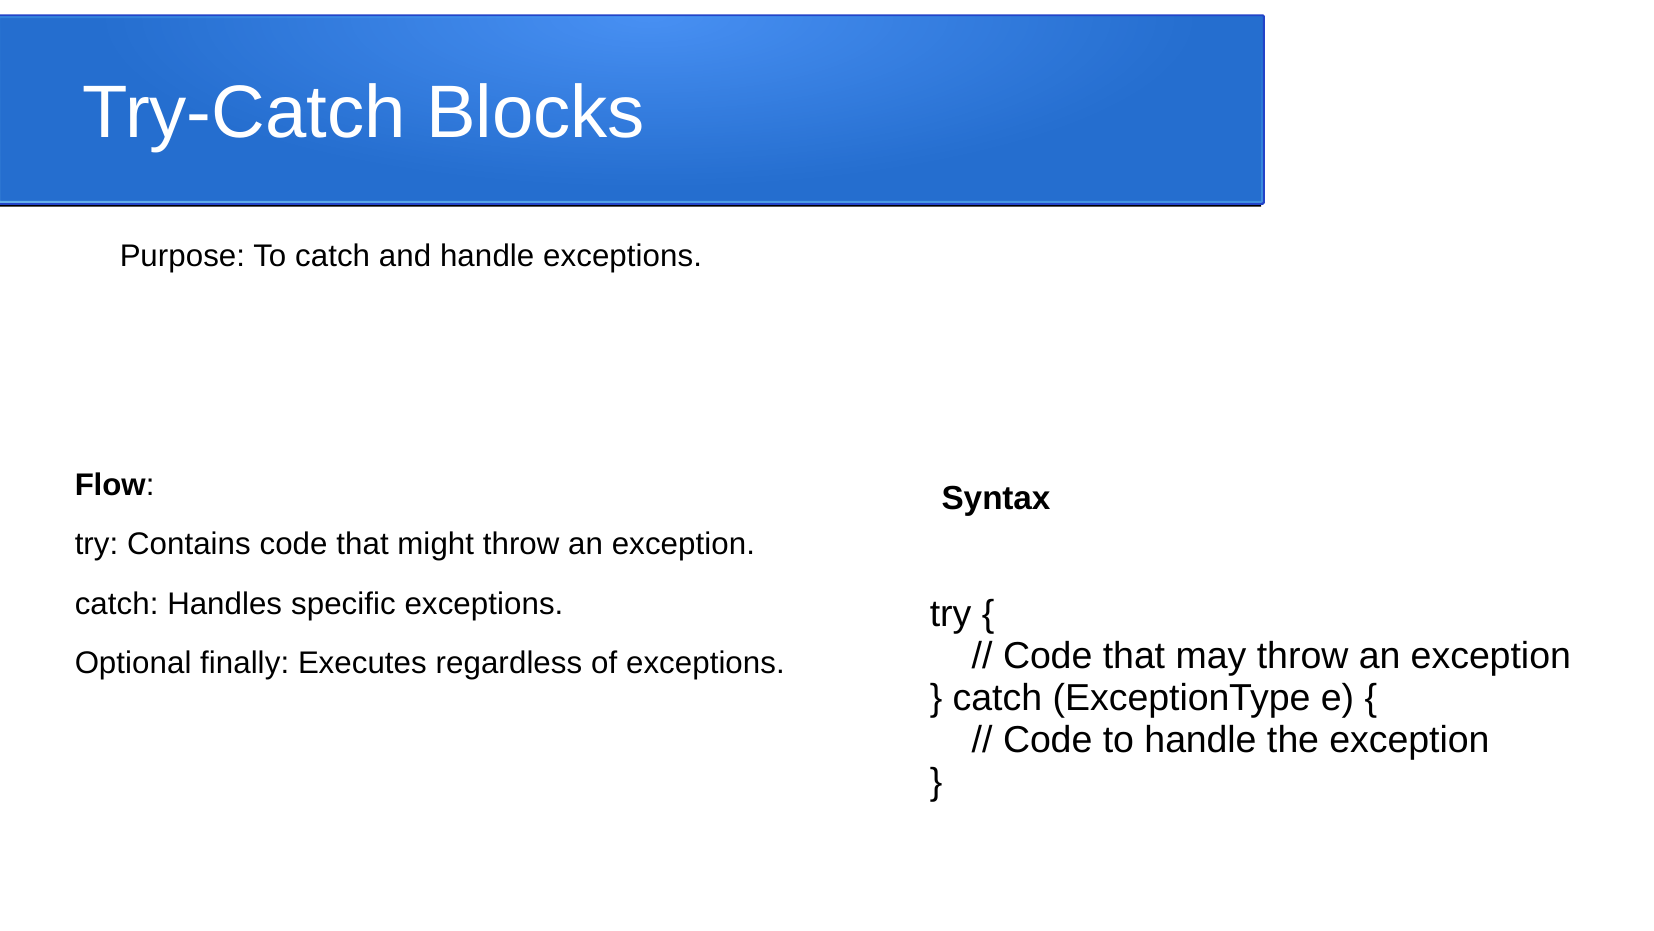

# Try-Catch Blocks
Purpose: To catch and handle exceptions.
Flow:
try: Contains code that might throw an exception.
catch: Handles specific exceptions.
Optional finally: Executes regardless of exceptions.
Syntax
try {
 // Code that may throw an exception
} catch (ExceptionType e) {
 // Code to handle the exception
}